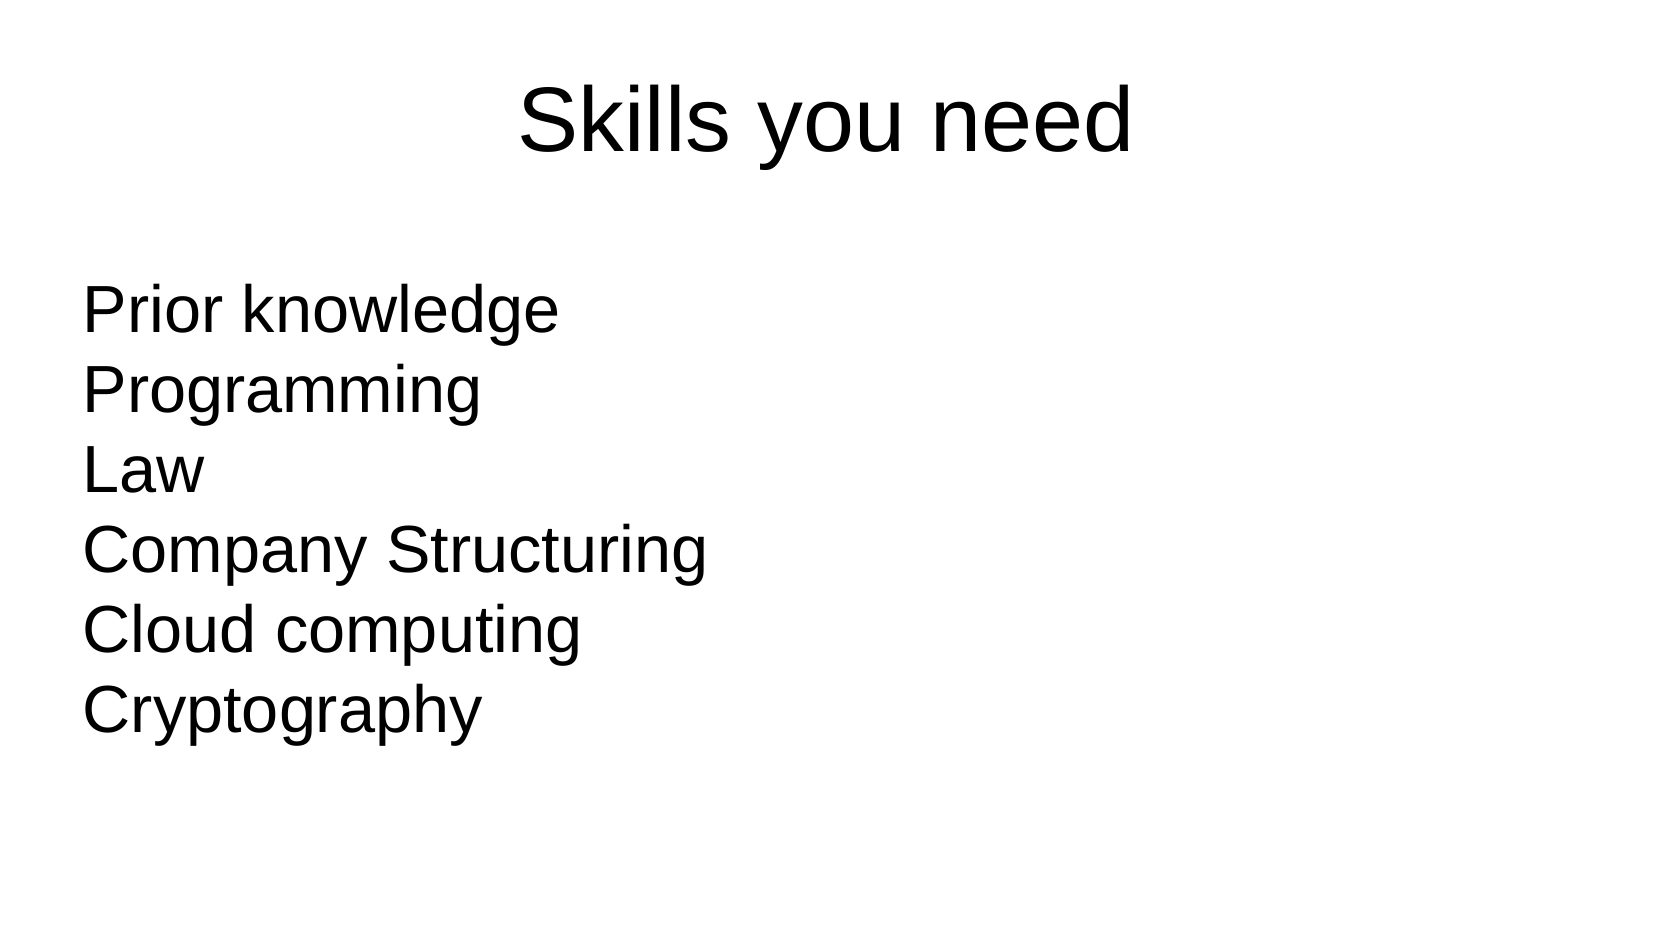

# Skills you need
Prior knowledge
Programming
Law
Company Structuring
Cloud computing
Cryptography